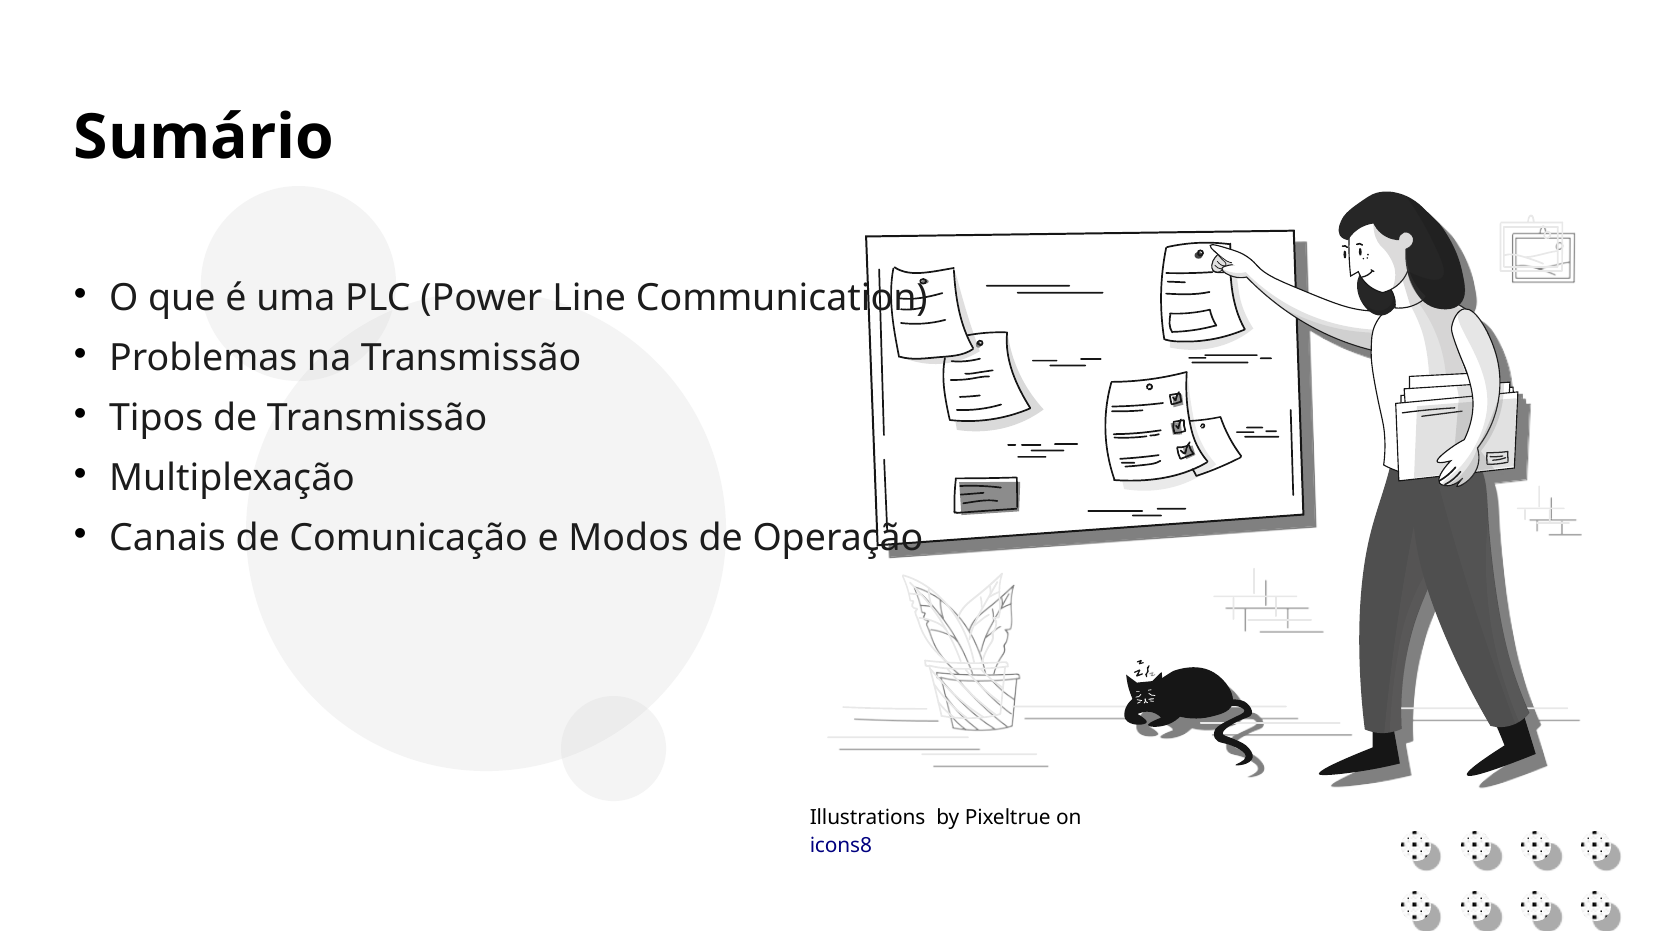

Sumário
O que é uma PLC (Power Line Communication)
Problemas na Transmissão
Tipos de Transmissão
Multiplexação
Canais de Comunicação e Modos de Operação